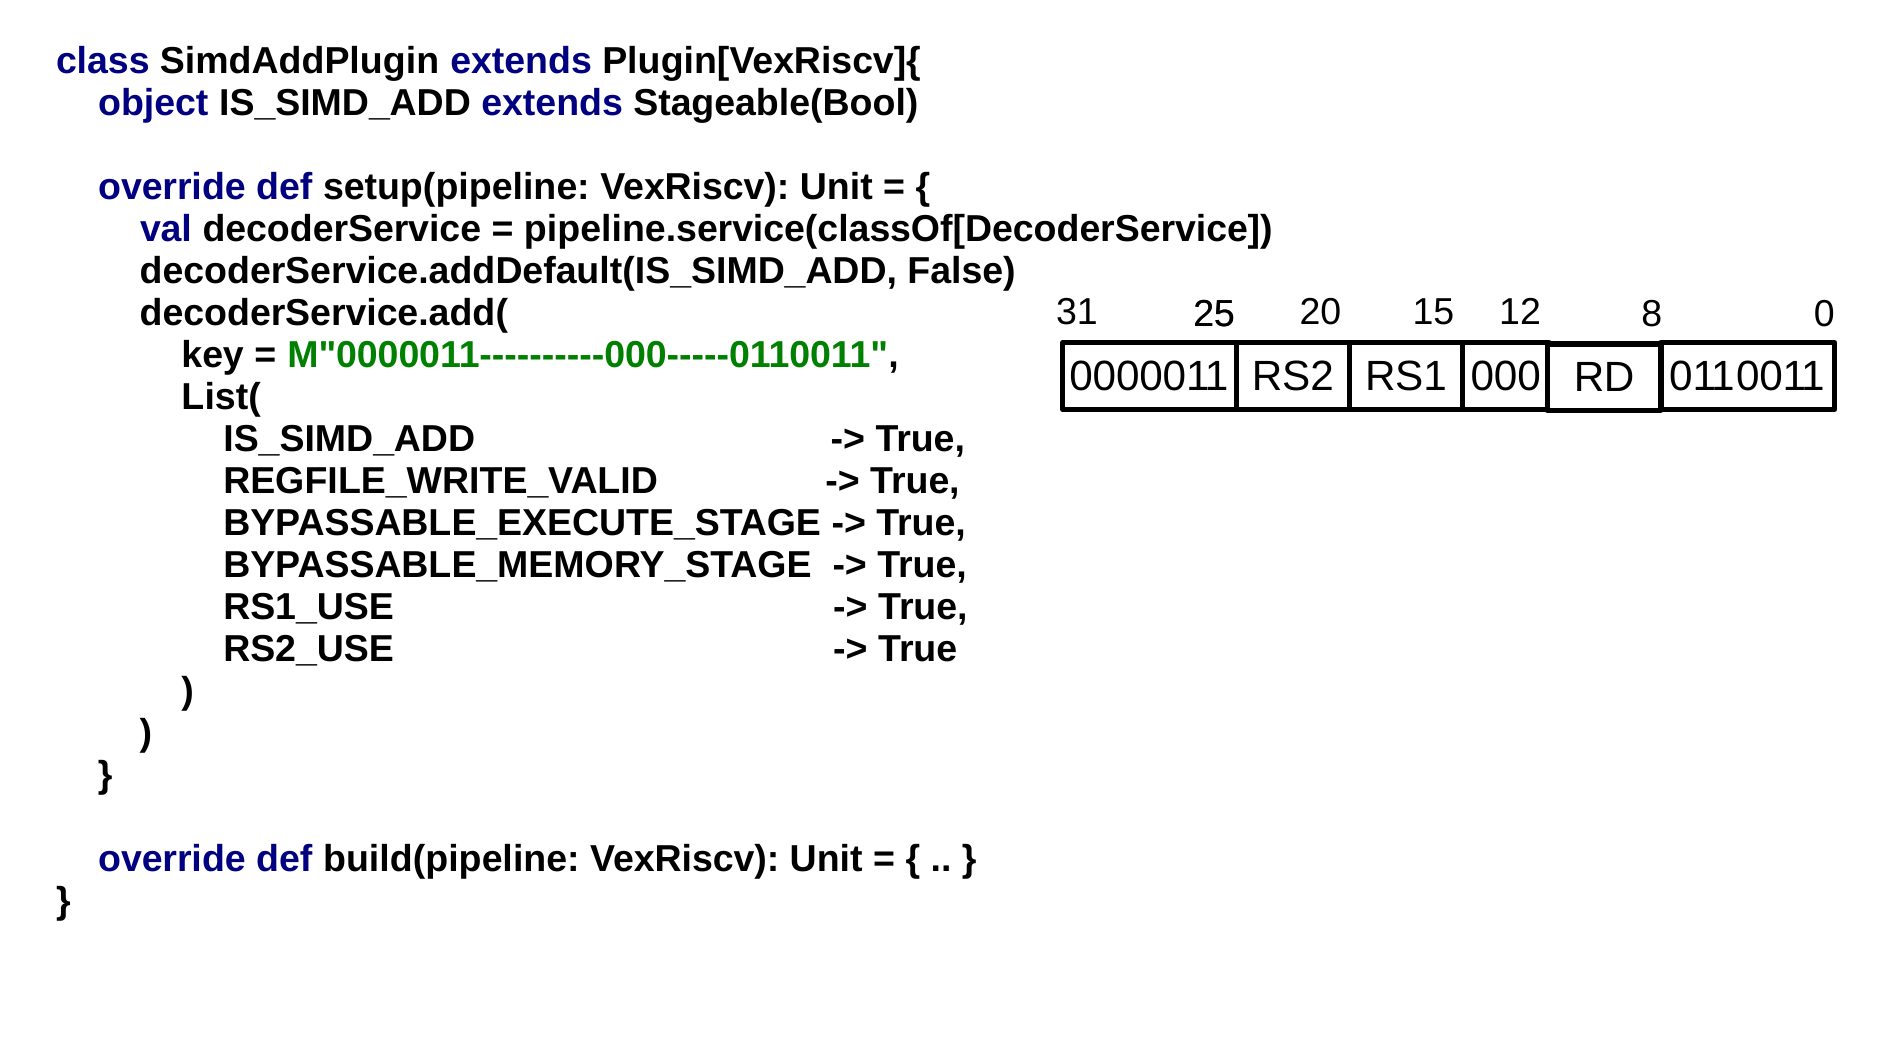

class SimdAddPlugin extends Plugin[VexRiscv]{
 object IS_SIMD_ADD extends Stageable(Bool)
 override def setup(pipeline: VexRiscv): Unit = {
 val decoderService = pipeline.service(classOf[DecoderService])
 decoderService.addDefault(IS_SIMD_ADD, False)
 decoderService.add(
 key = M"0000011----------000-----0110011",
 List(
 IS_SIMD_ADD -> True,
 REGFILE_WRITE_VALID -> True,
 BYPASSABLE_EXECUTE_STAGE -> True,
 BYPASSABLE_MEMORY_STAGE -> True,
 RS1_USE -> True,
 RS2_USE -> True
 )
 )
 }
 override def build(pipeline: VexRiscv): Unit = { .. }
}